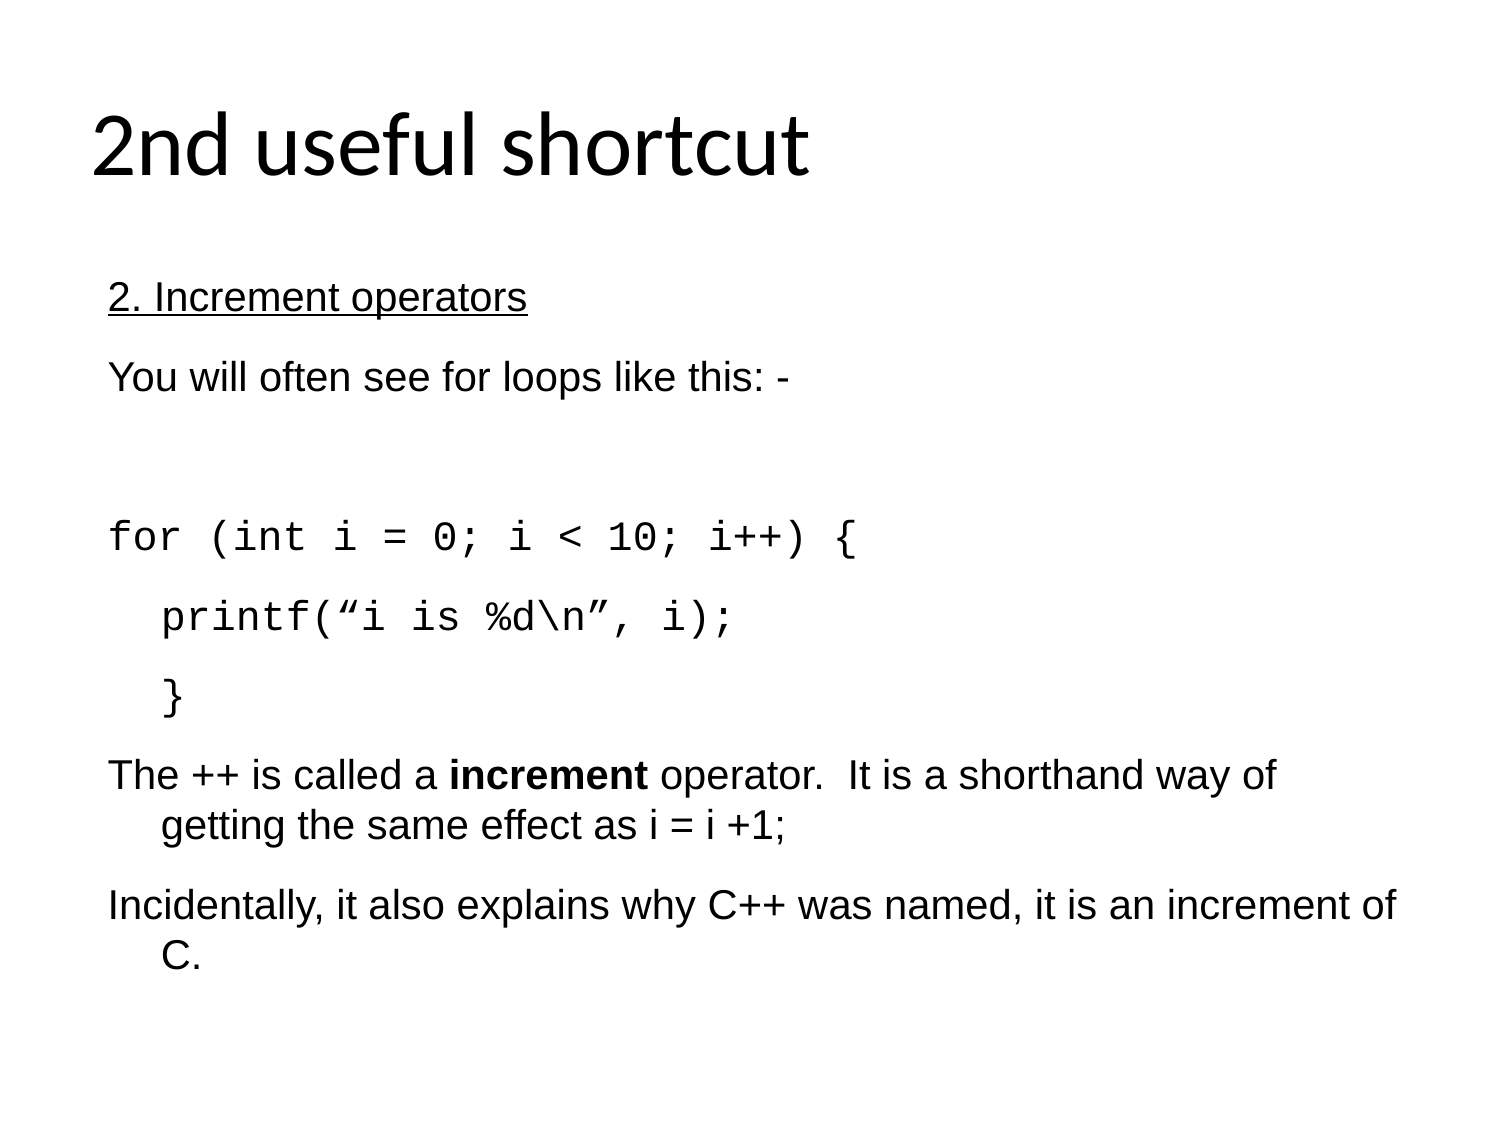

# 2nd useful shortcut
2. Increment operators
You will often see for loops like this: -
for (int i = 0; i < 10; i++) {
	printf(“i is %d\n”, i);
	}
The ++ is called a increment operator. It is a shorthand way of getting the same effect as i = i +1;
Incidentally, it also explains why C++ was named, it is an increment of C.